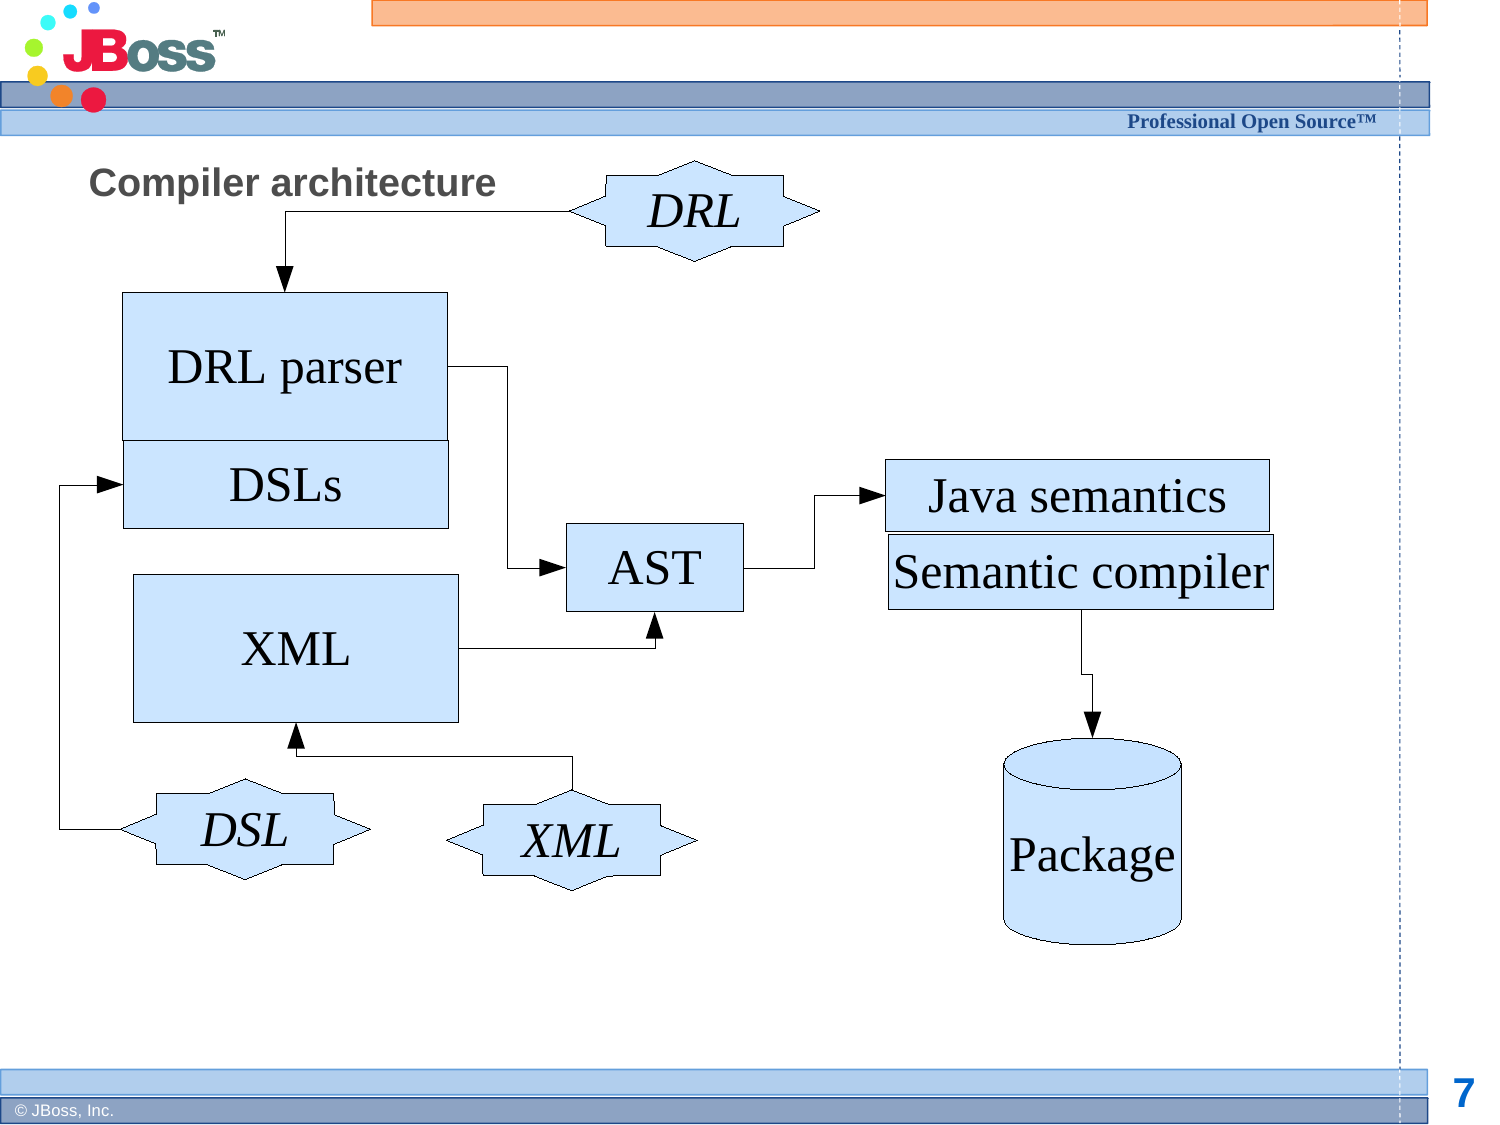

# Compiler architecture
DRL
DRL parser
DSLs
Java semantics
AST
Semantic compiler
XML
Package
DSL
XML